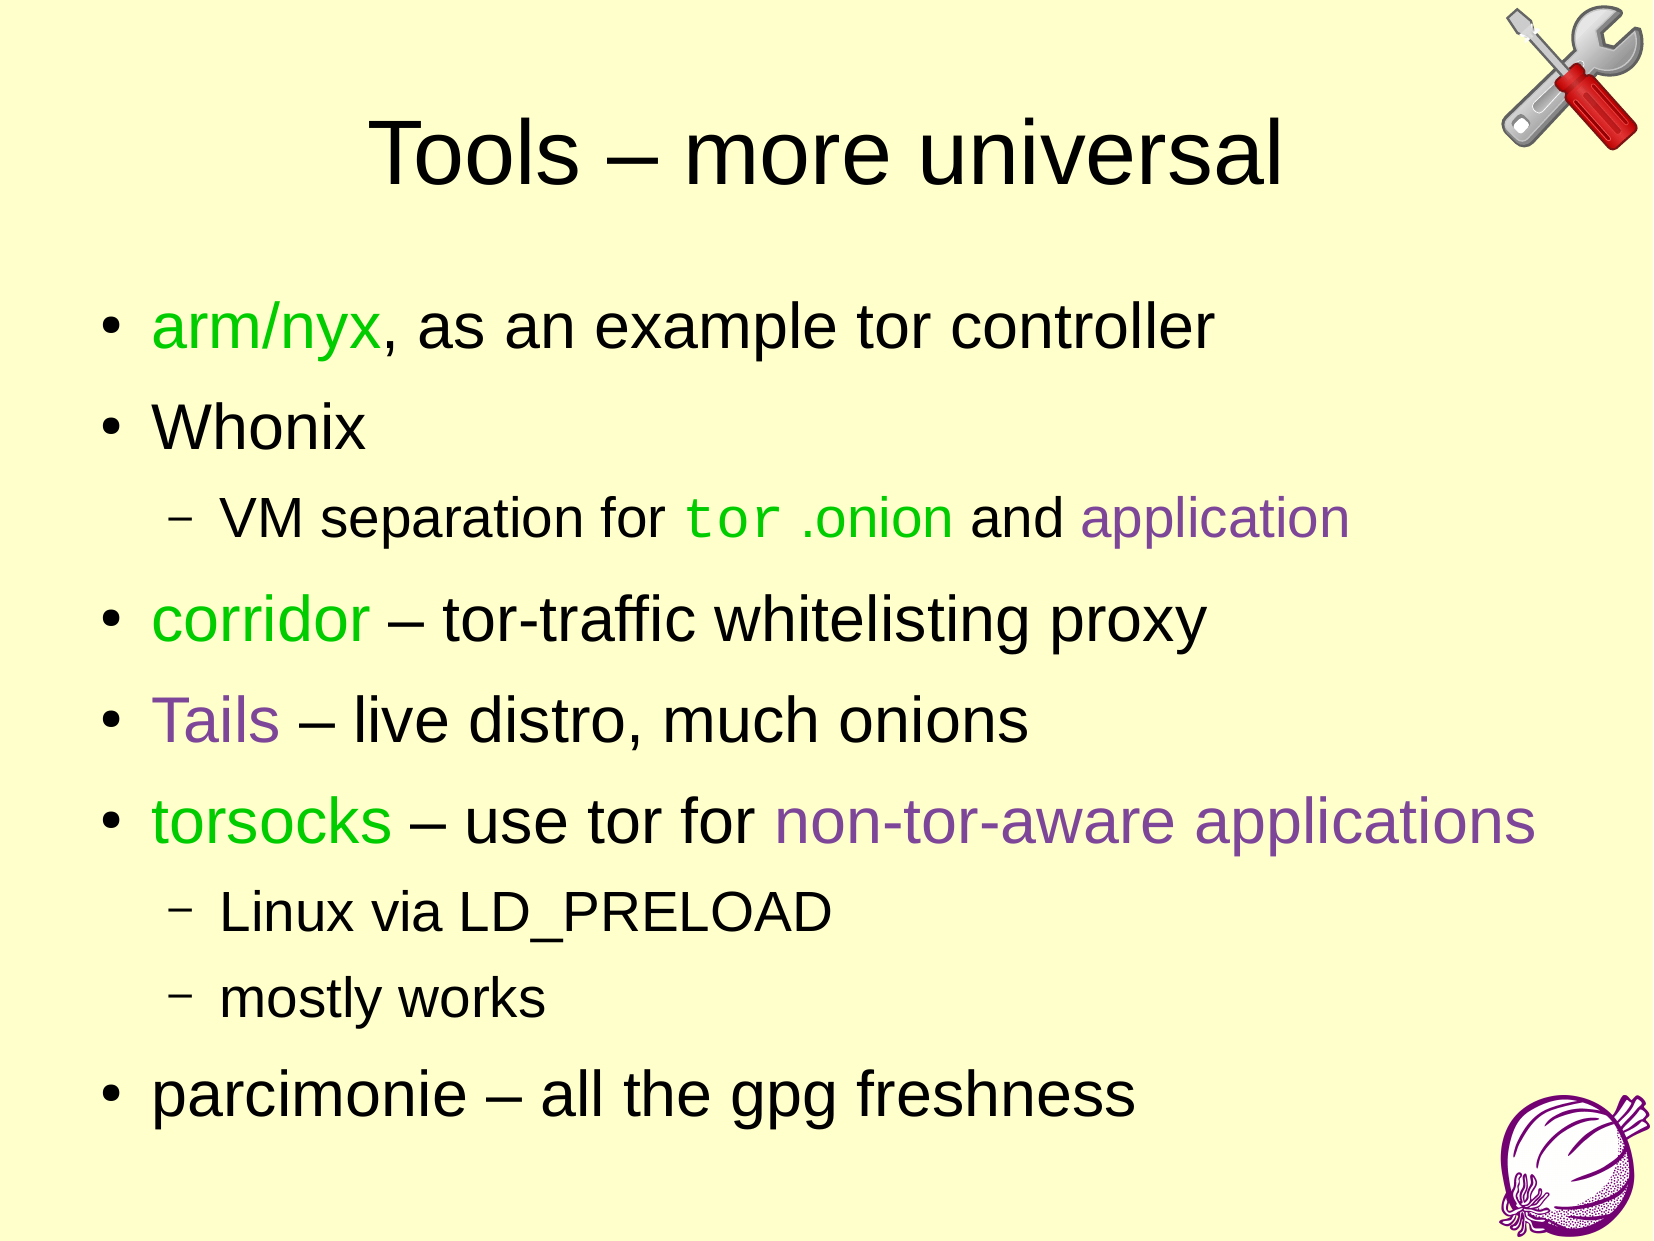

# Tools – more universal
arm/nyx, as an example tor controller
Whonix
VM separation for tor .onion and application
corridor – tor-traffic whitelisting proxy
Tails – live distro, much onions
torsocks – use tor for non-tor-aware applications
Linux via LD_PRELOAD
mostly works
parcimonie – all the gpg freshness